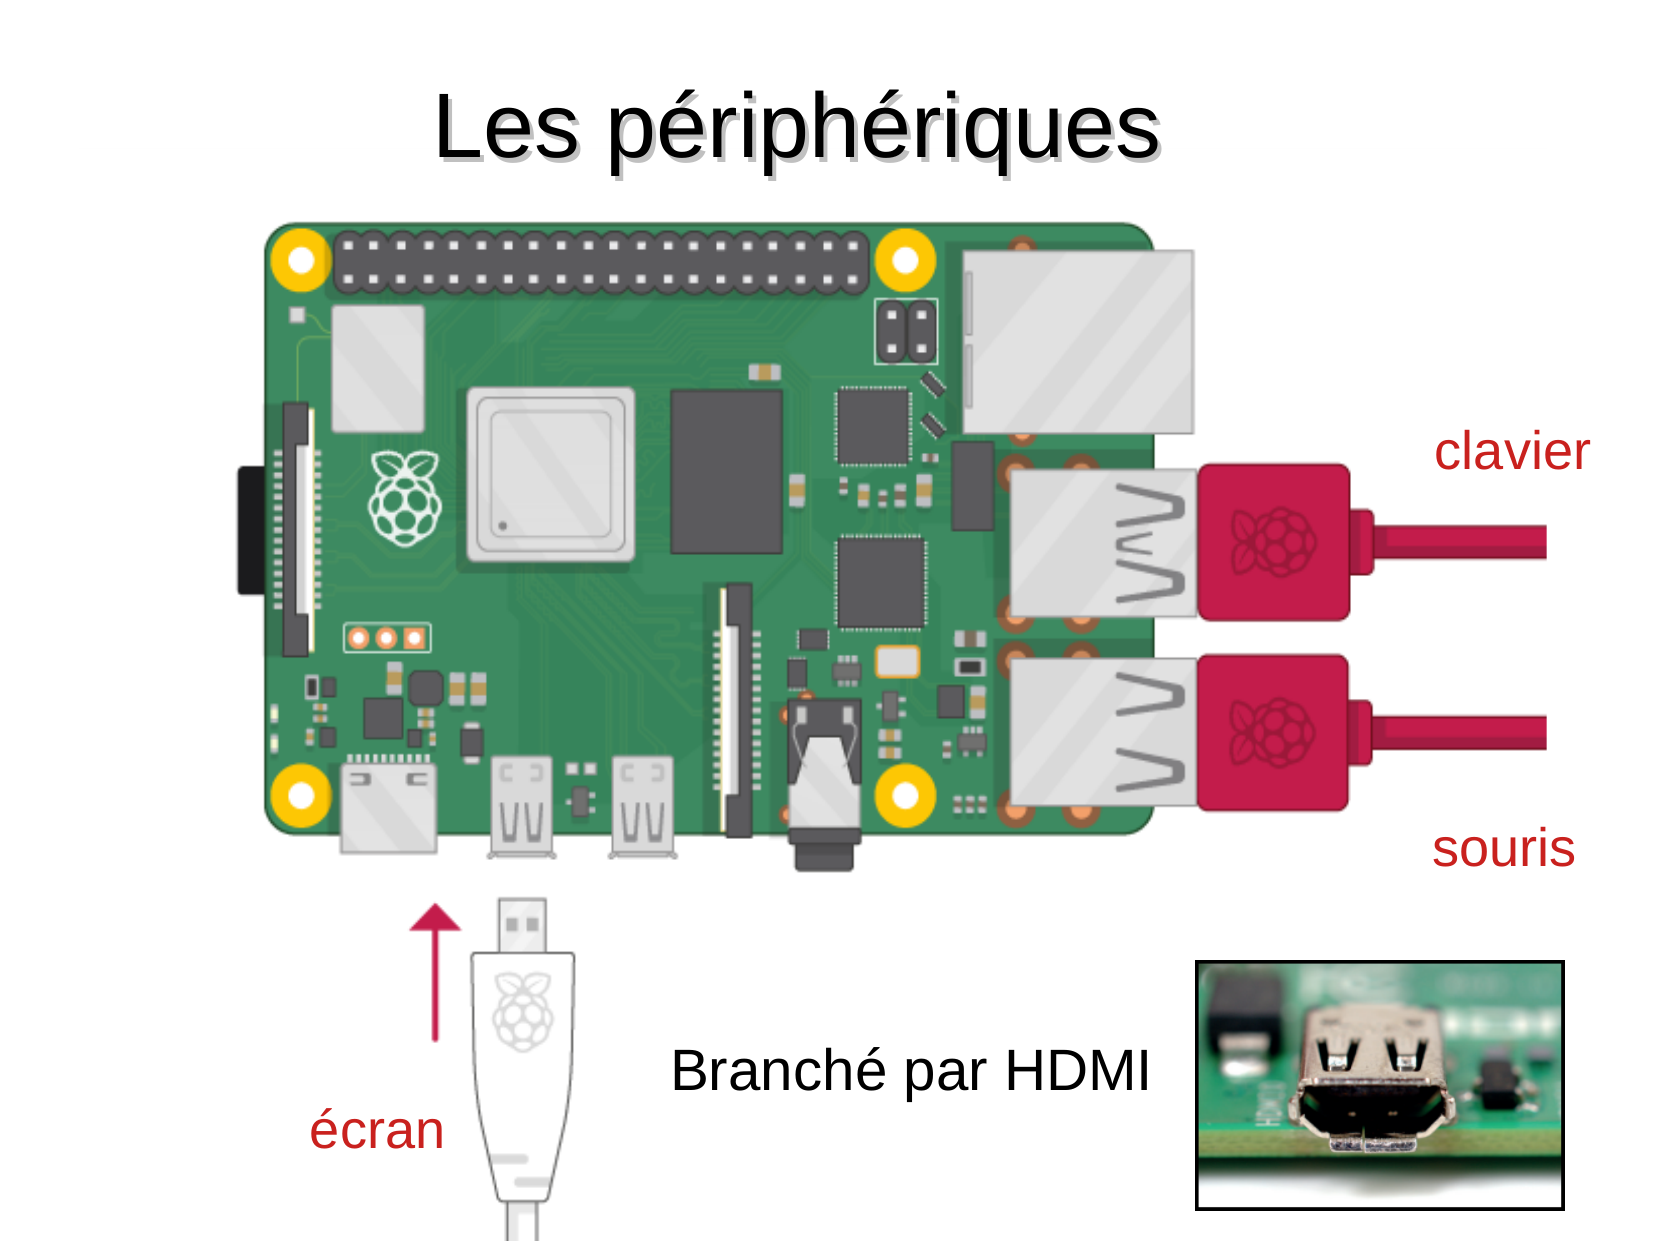

# Les périphériques
clavier
souris
Branché par HDMI
écran